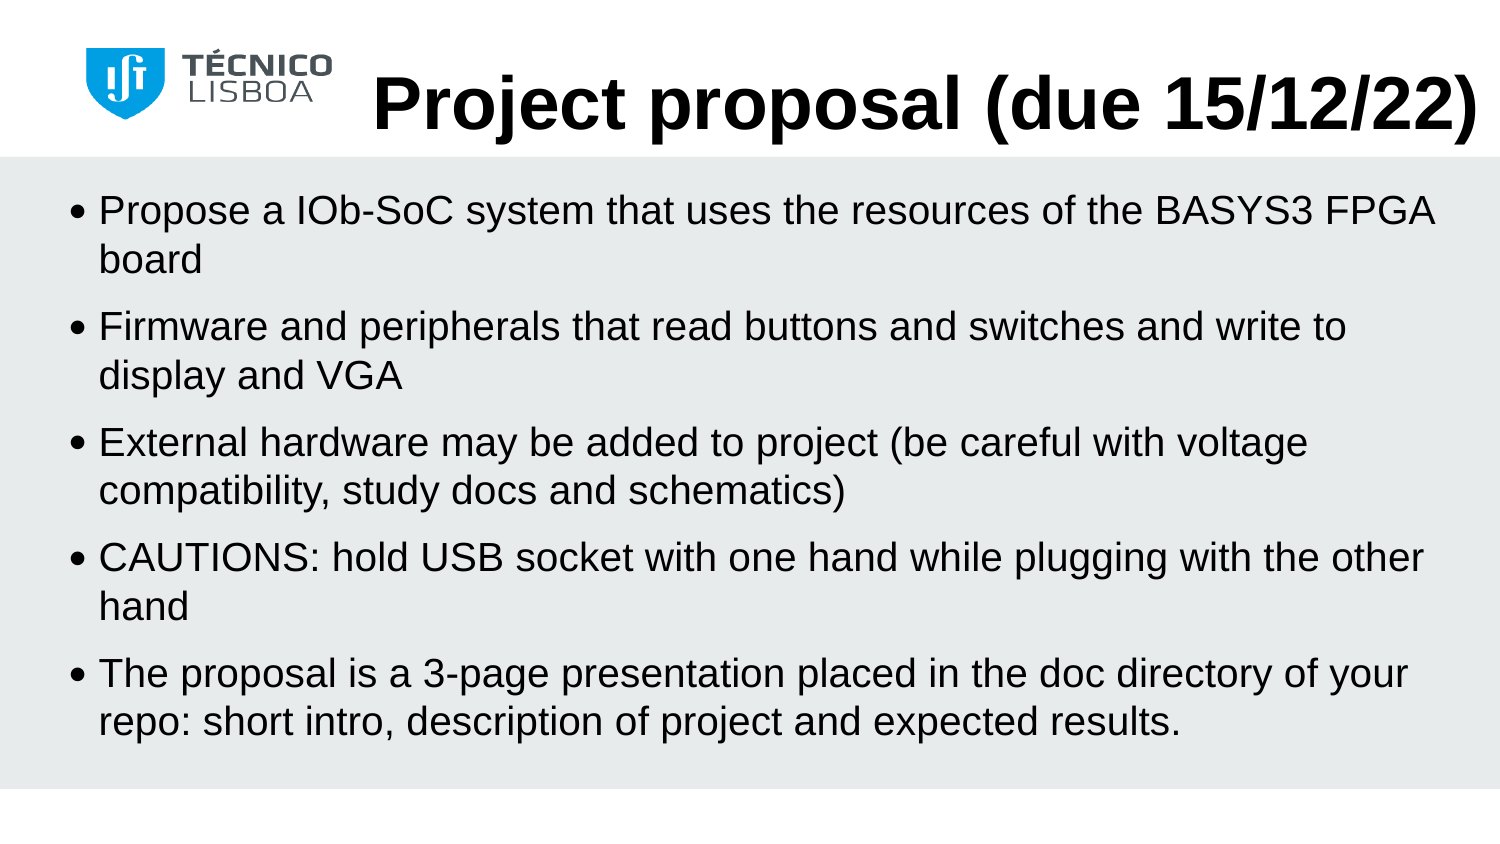

Project proposal (due 15/12/22)
Propose a IOb-SoC system that uses the resources of the BASYS3 FPGA board
Firmware and peripherals that read buttons and switches and write to display and VGA
External hardware may be added to project (be careful with voltage compatibility, study docs and schematics)
CAUTIONS: hold USB socket with one hand while plugging with the other hand
The proposal is a 3-page presentation placed in the doc directory of your repo: short intro, description of project and expected results.